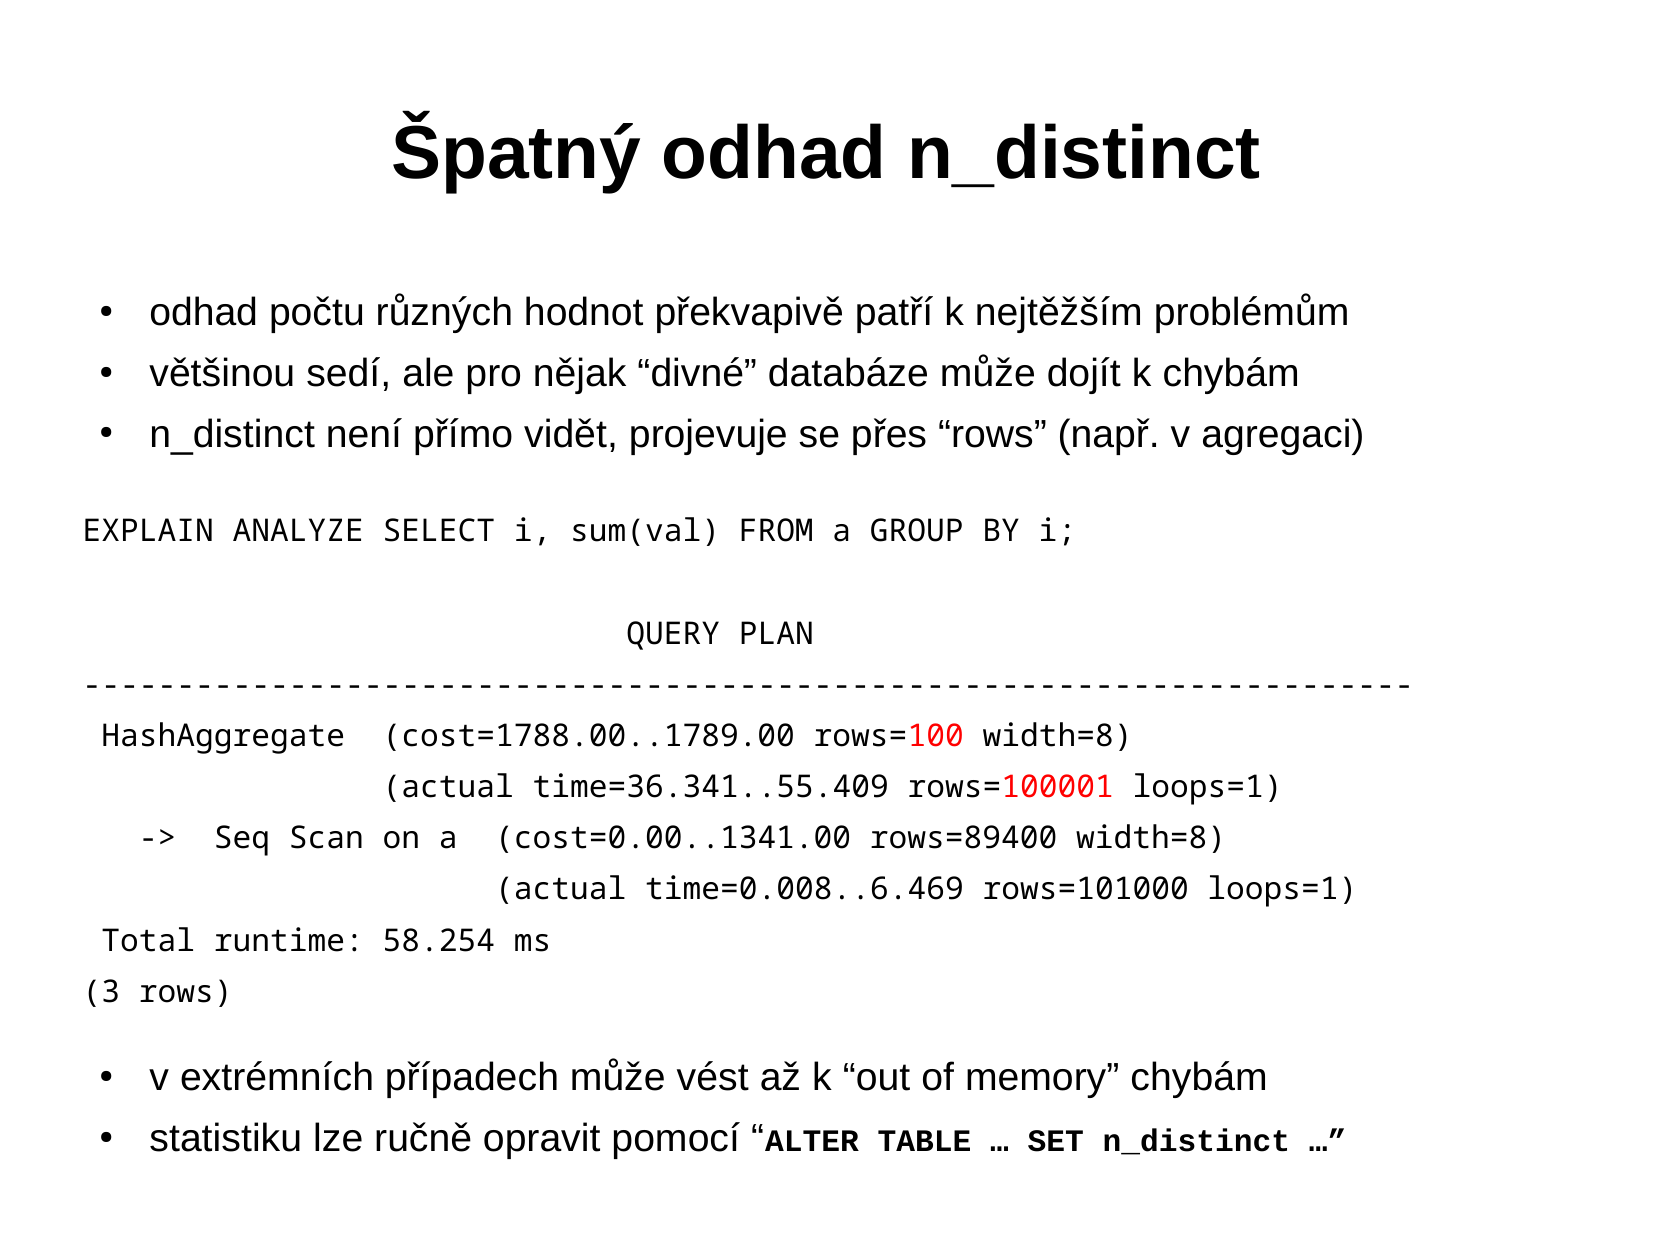

# Špatný odhad n_distinct
odhad počtu různých hodnot překvapivě patří k nejtěžším problémům
většinou sedí, ale pro nějak “divné” databáze může dojít k chybám
n_distinct není přímo vidět, projevuje se přes “rows” (např. v agregaci)
EXPLAIN ANALYZE SELECT i, sum(val) FROM a GROUP BY i;
 QUERY PLAN
-----------------------------------------------------------------------
 HashAggregate (cost=1788.00..1789.00 rows=100 width=8)
 (actual time=36.341..55.409 rows=100001 loops=1)
 -> Seq Scan on a (cost=0.00..1341.00 rows=89400 width=8)
 (actual time=0.008..6.469 rows=101000 loops=1)
 Total runtime: 58.254 ms
(3 rows)
v extrémních případech může vést až k “out of memory” chybám
statistiku lze ručně opravit pomocí “ALTER TABLE … SET n_distinct …”